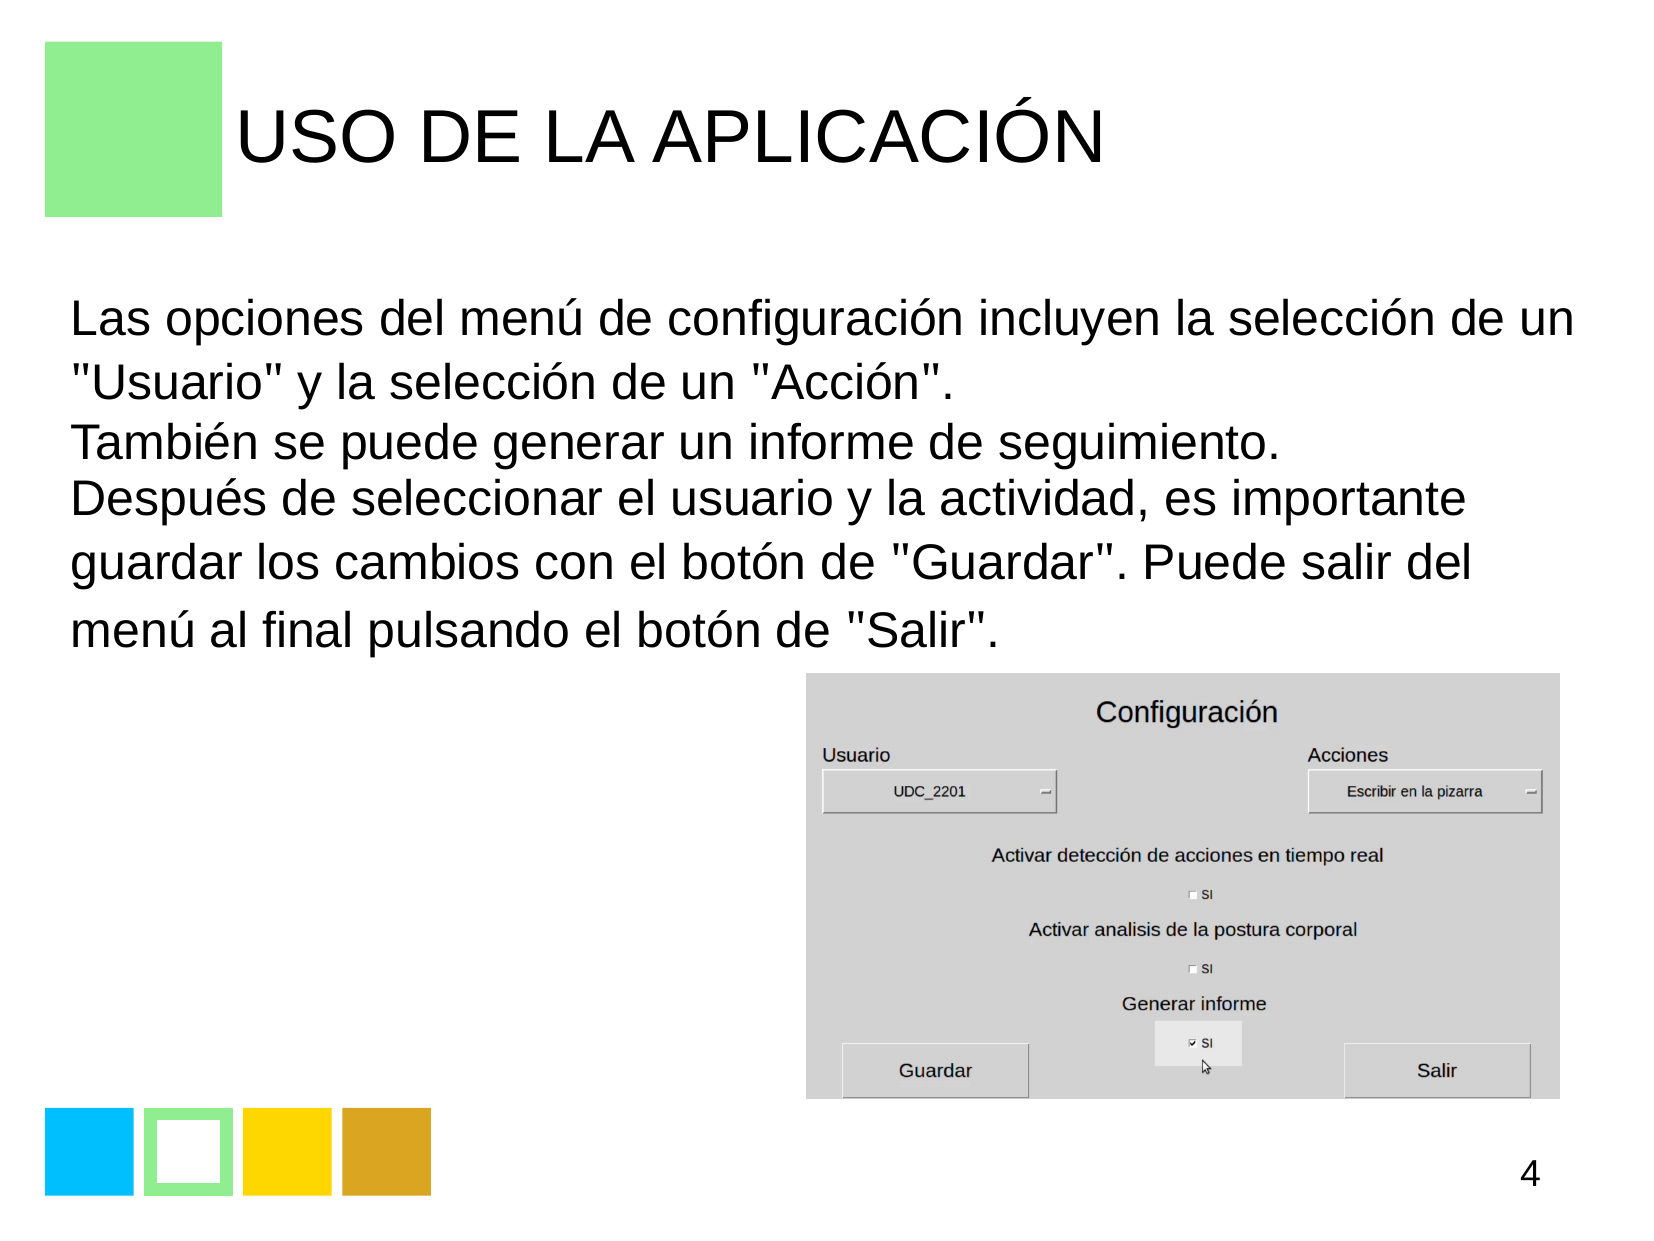

# USO DE LA APLICACIÓN
Las opciones del menú de configuración incluyen la selección de un "Usuario" y la selección de un "Acción".
También se puede generar un informe de seguimiento.
Después de seleccionar el usuario y la actividad, es importante guardar los cambios con el botón de "Guardar". Puede salir del menú al final pulsando el botón de "Salir".